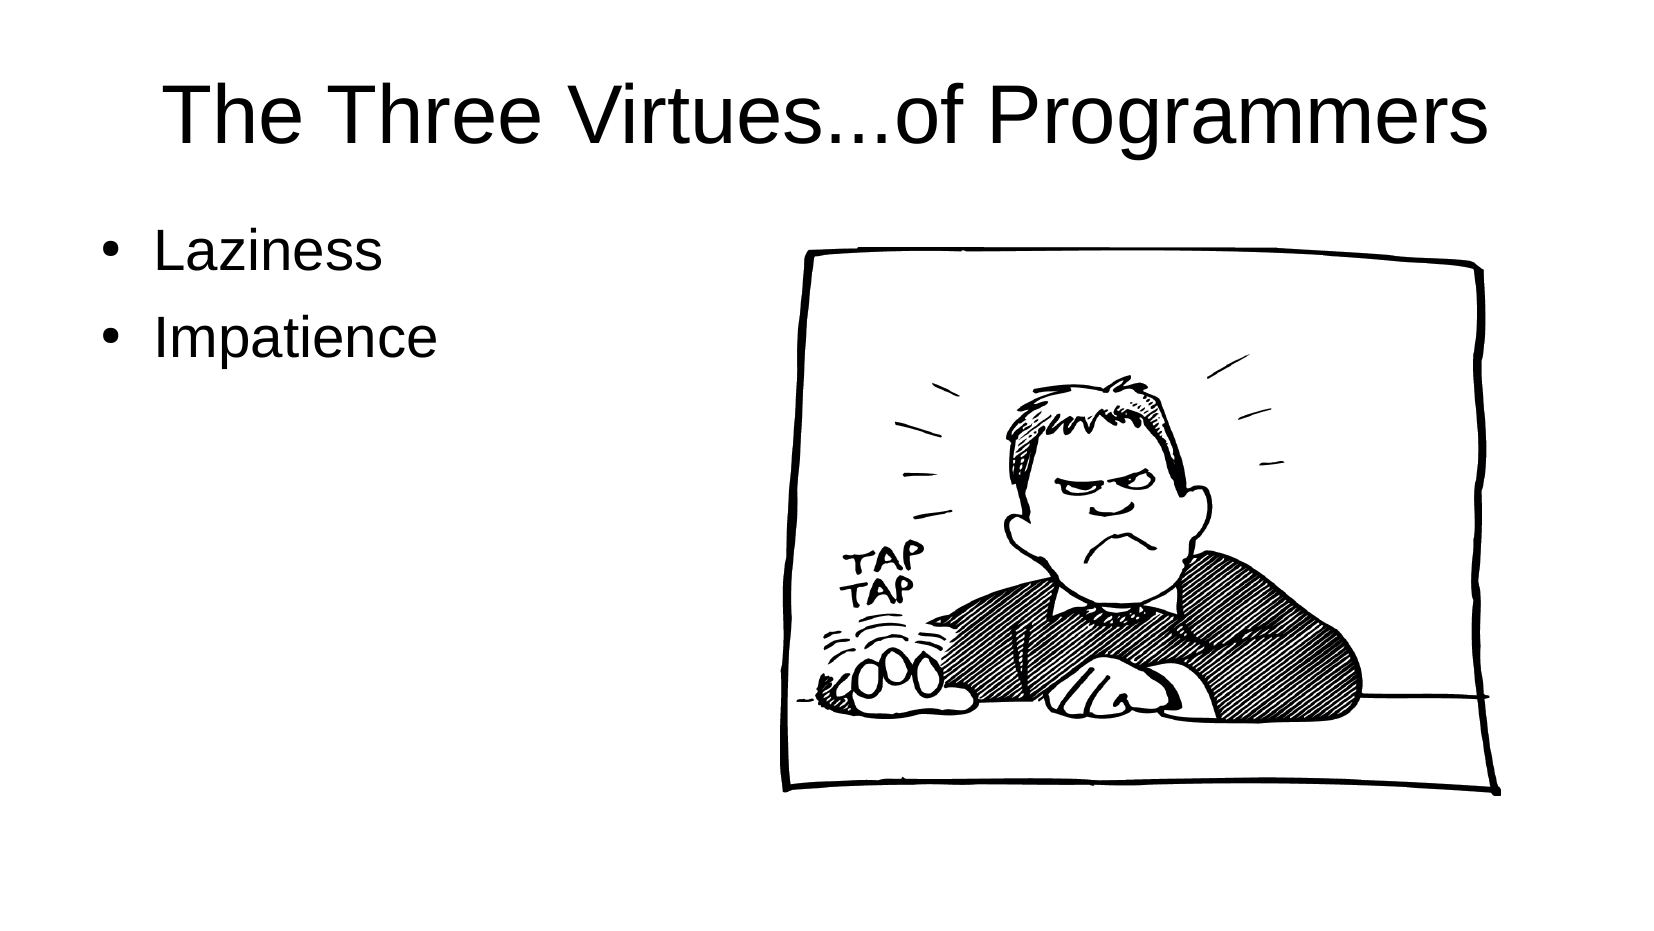

# The Three Virtues...of Programmers
Laziness
Impatience